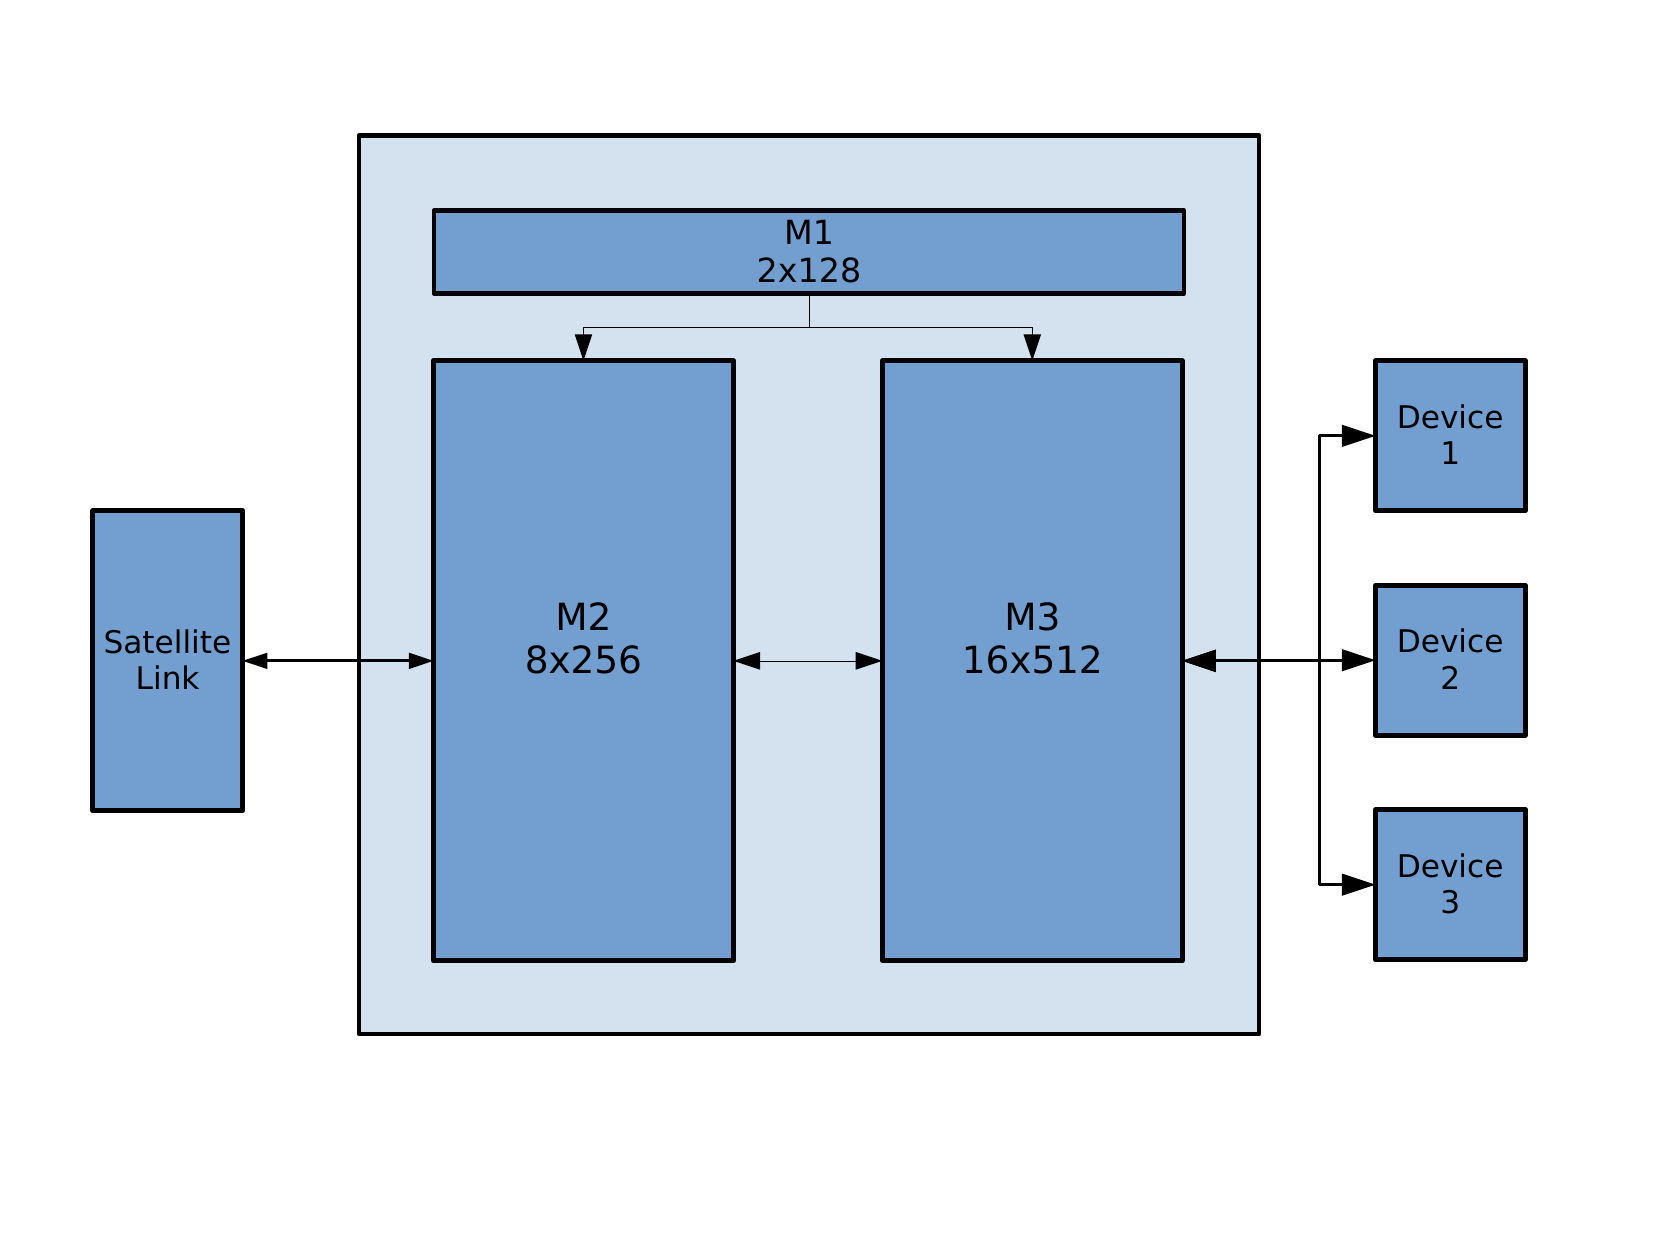

M1
2x128
M2
8x256
M3
16x512
Device
1
Satellite
Link
Device
2
Device
3